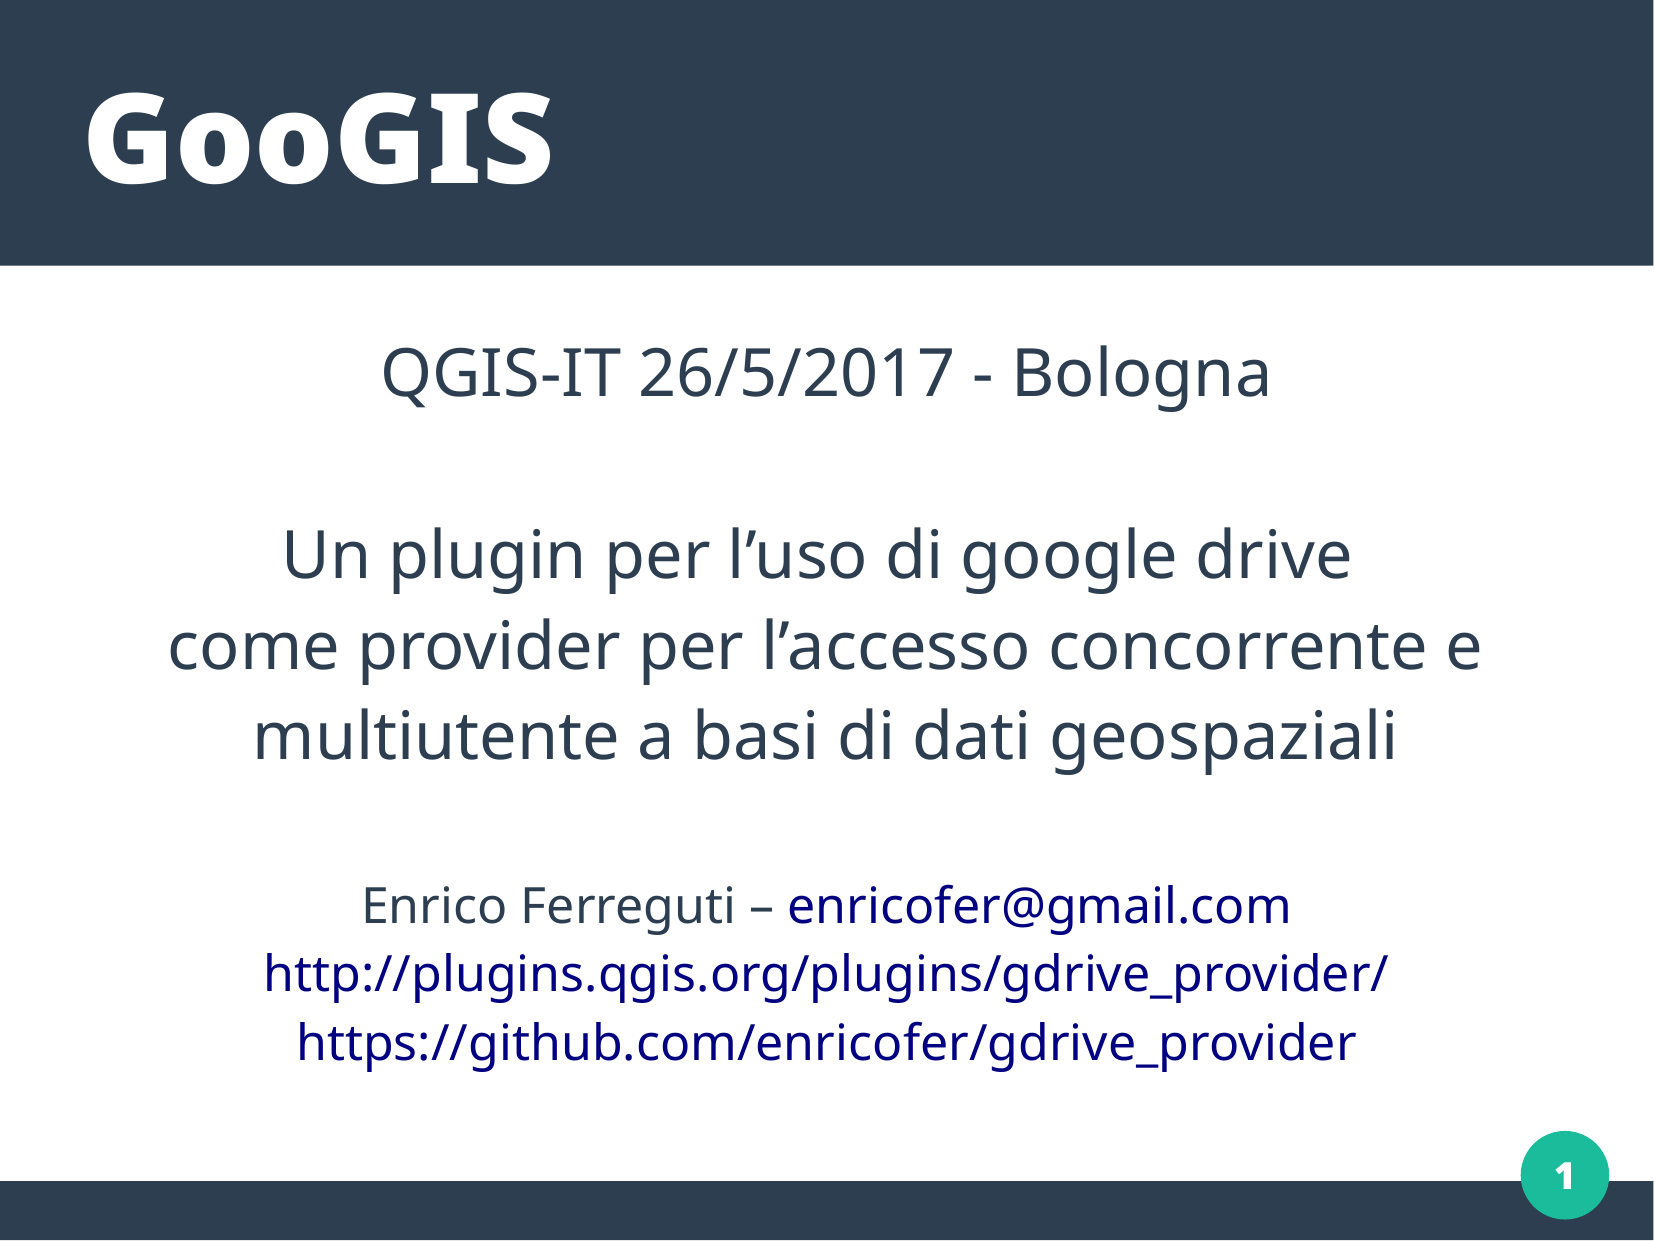

# GooGIS
QGIS-IT 26/5/2017 - Bologna
Un plugin per l’uso di google drive
come provider per l’accesso concorrente e multiutente a basi di dati geospaziali
Enrico Ferreguti – enricofer@gmail.com
http://plugins.qgis.org/plugins/gdrive_provider/
https://github.com/enricofer/gdrive_provider